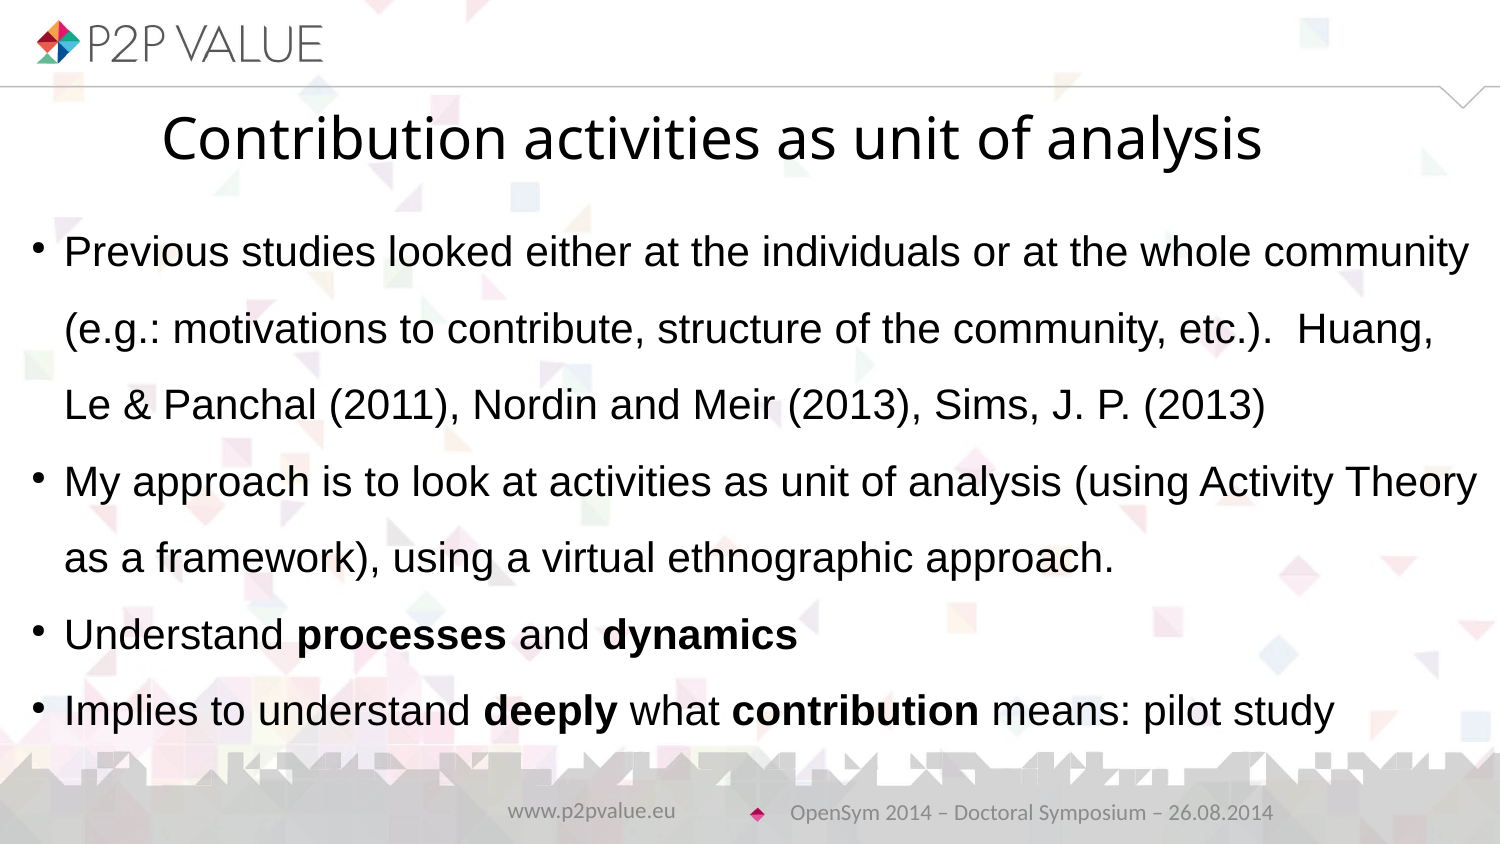

# Contribution activities as unit of analysis
Previous studies looked either at the individuals or at the whole community (e.g.: motivations to contribute, structure of the community, etc.). Huang, Le & Panchal (2011), Nordin and Meir (2013), Sims, J. P. (2013)
My approach is to look at activities as unit of analysis (using Activity Theory as a framework), using a virtual ethnographic approach.
Understand processes and dynamics
Implies to understand deeply what contribution means: pilot study
OpenSym 2014 – Doctoral Symposium – 26.08.2014
www.p2pvalue.eu